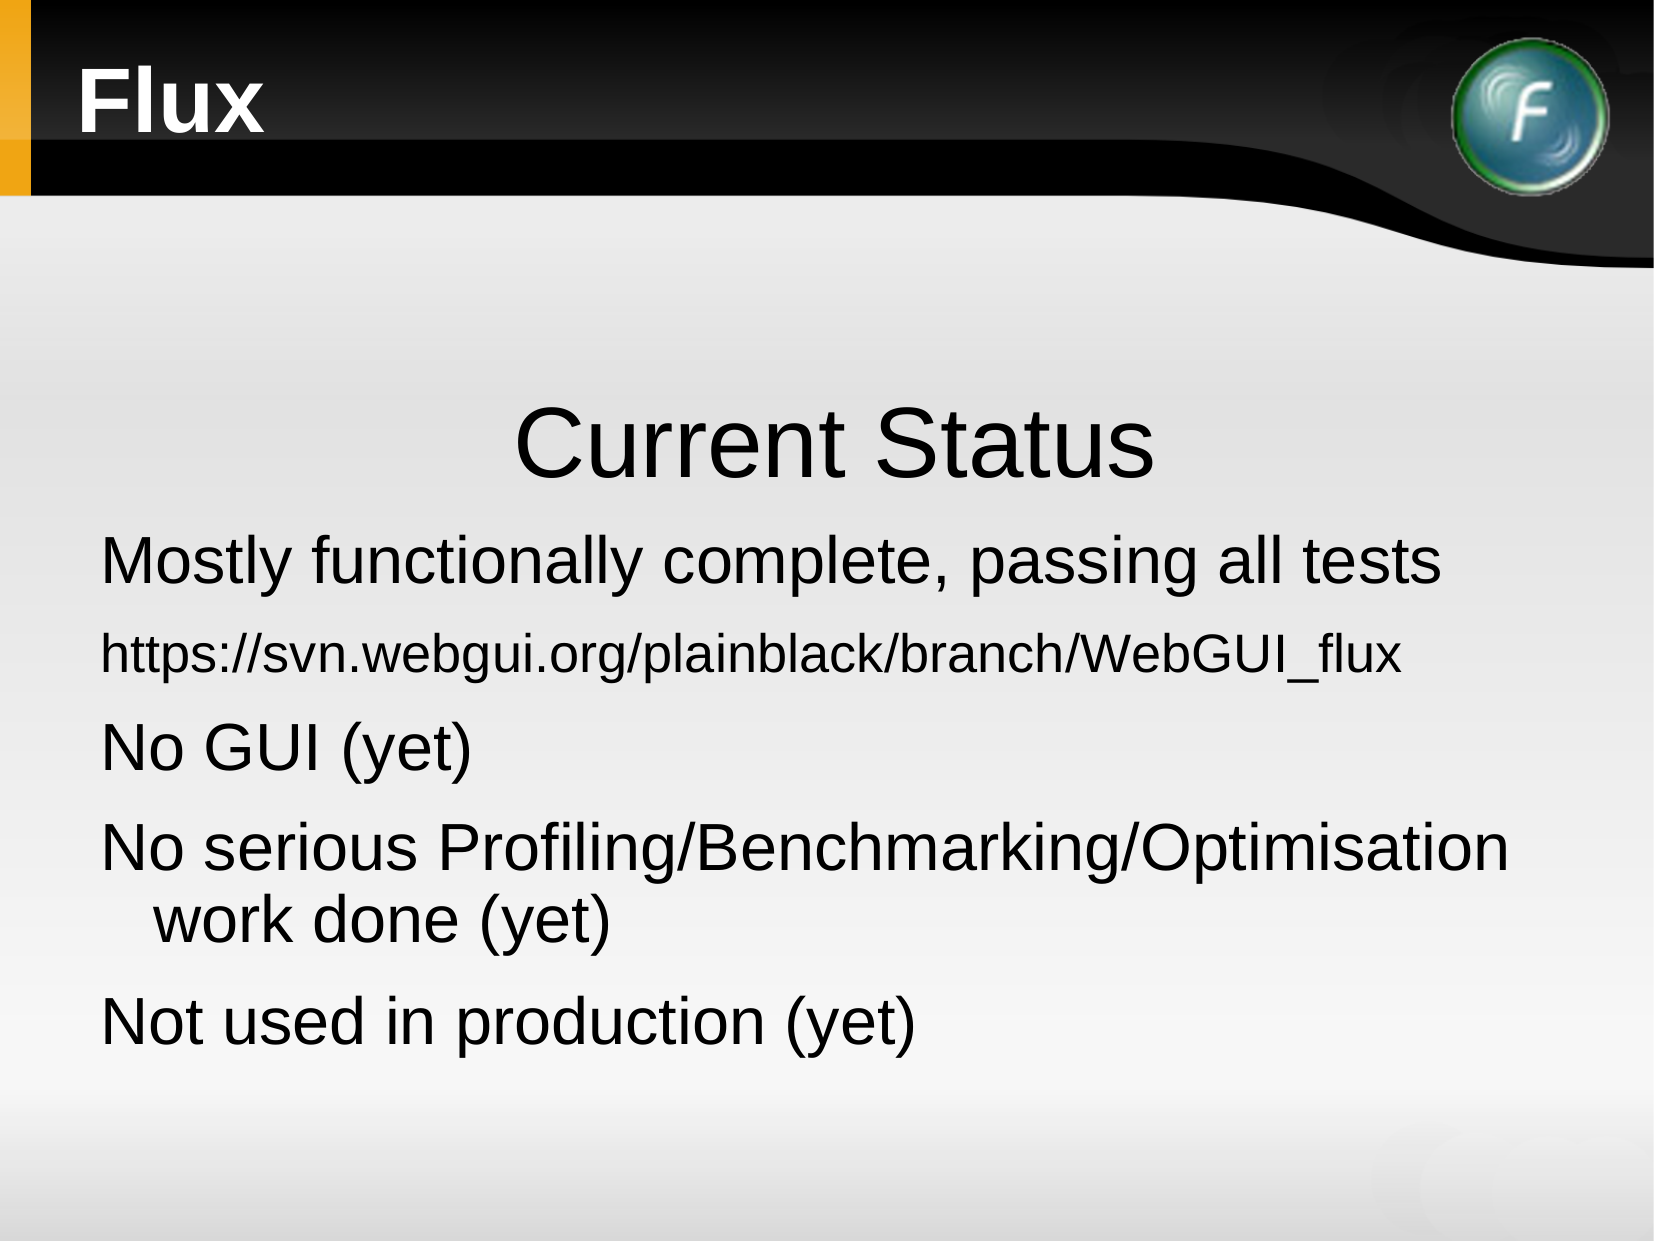

# Flux
Current Status
Mostly functionally complete, passing all tests
https://svn.webgui.org/plainblack/branch/WebGUI_flux
No GUI (yet)‏
No serious Profiling/Benchmarking/Optimisation work done (yet)‏
Not used in production (yet)‏